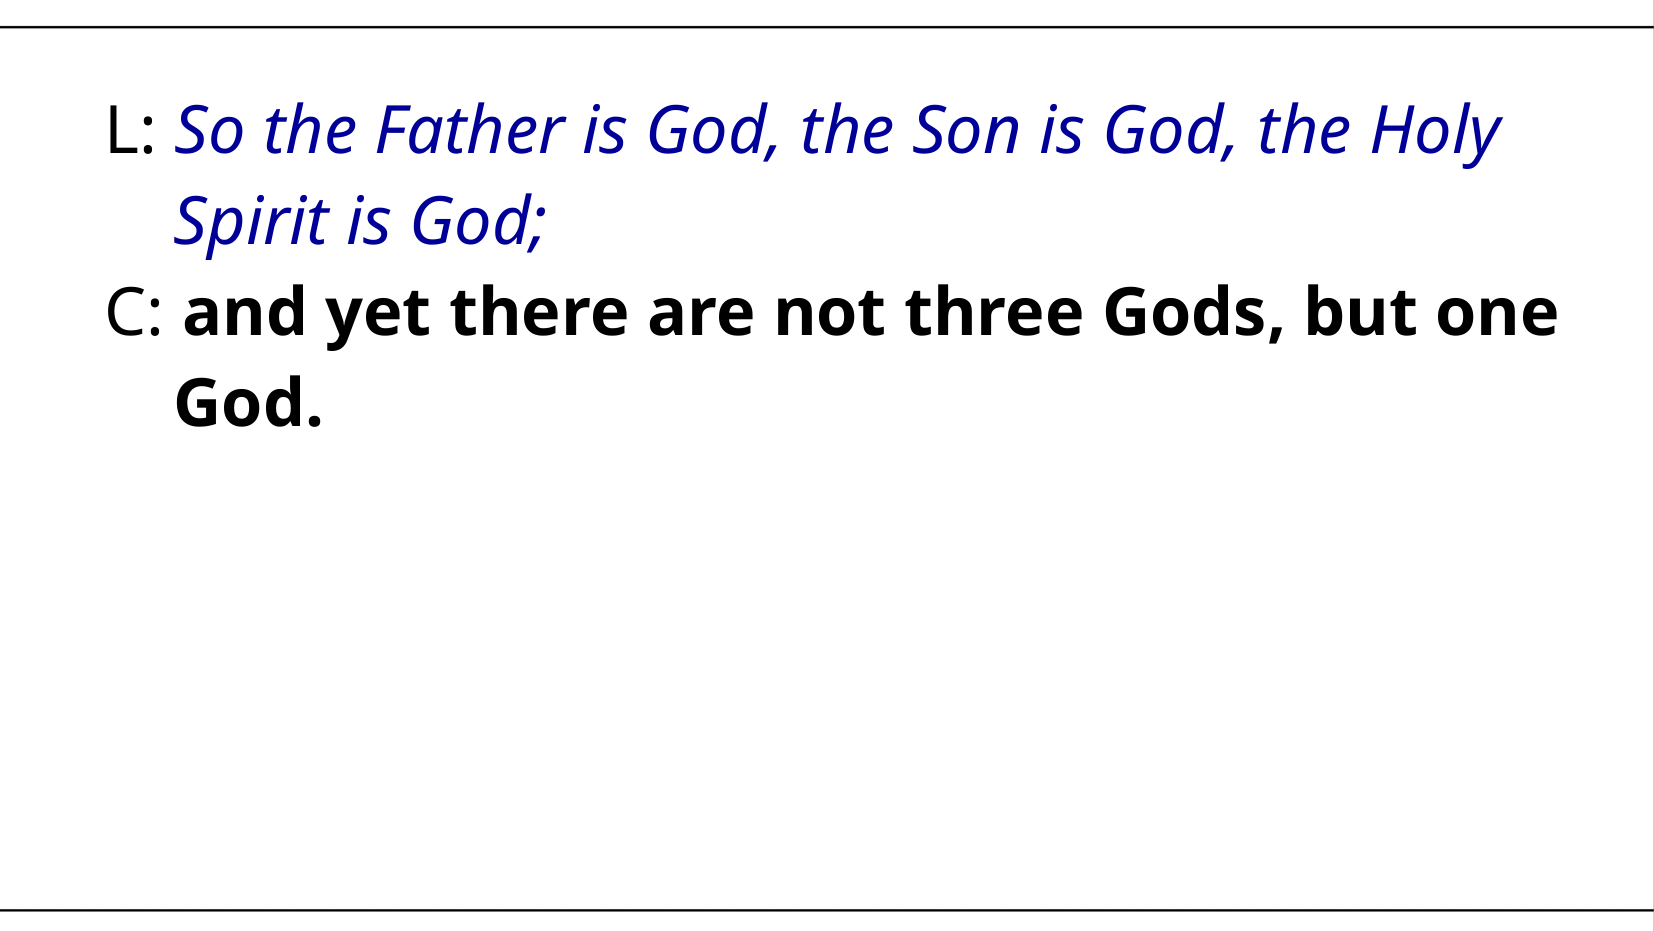

L: So the Father is God, the Son is God, the Holy
 Spirit is God;
C: and yet there are not three Gods, but one
 God.